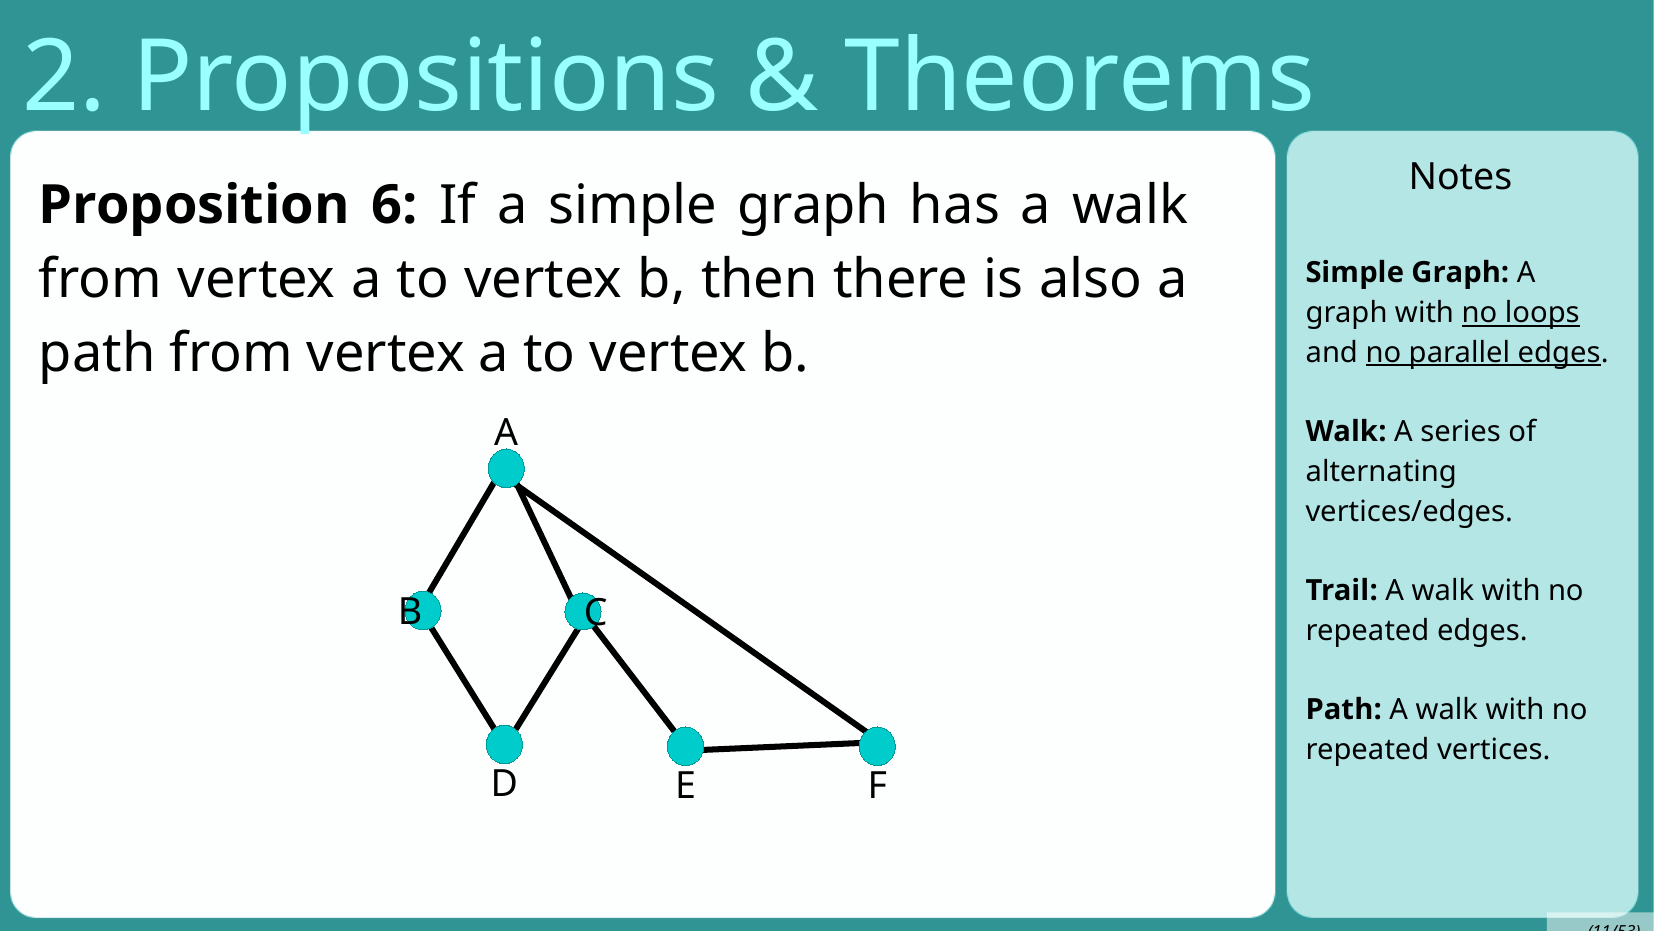

# 2. Propositions & Theorems
Notes
Simple Graph: A graph with no loops and no parallel edges.
Walk: A series of alternating vertices/edges.
Trail: A walk with no repeated edges.
Path: A walk with no repeated vertices.
Proposition 6: If a simple graph has a walk from vertex a to vertex b, then there is also a path from vertex a to vertex b.
A
B
C
D
E
F